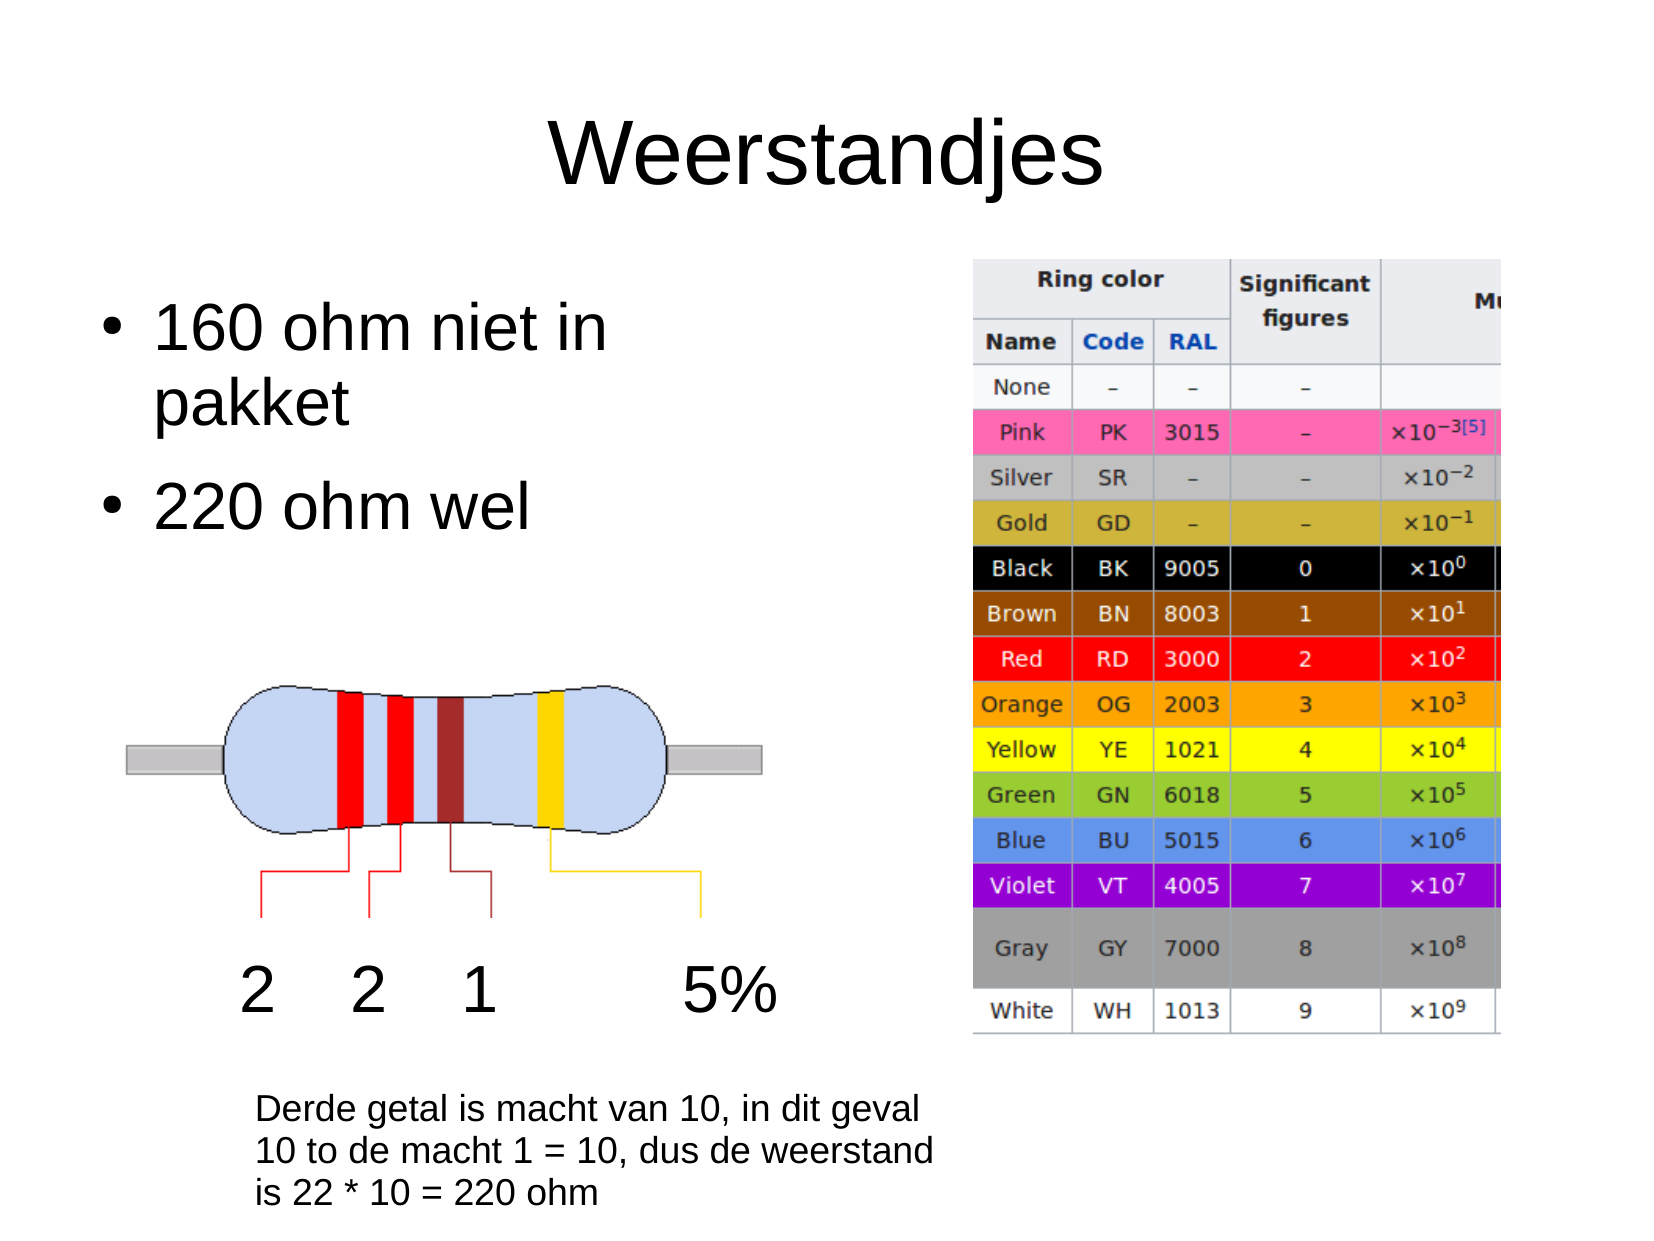

# Weerstandjes
160 ohm niet in pakket
220 ohm wel
2 2 1 5%
Derde getal is macht van 10, in dit geval 10 to de macht 1 = 10, dus de weerstand is 22 * 10 = 220 ohm